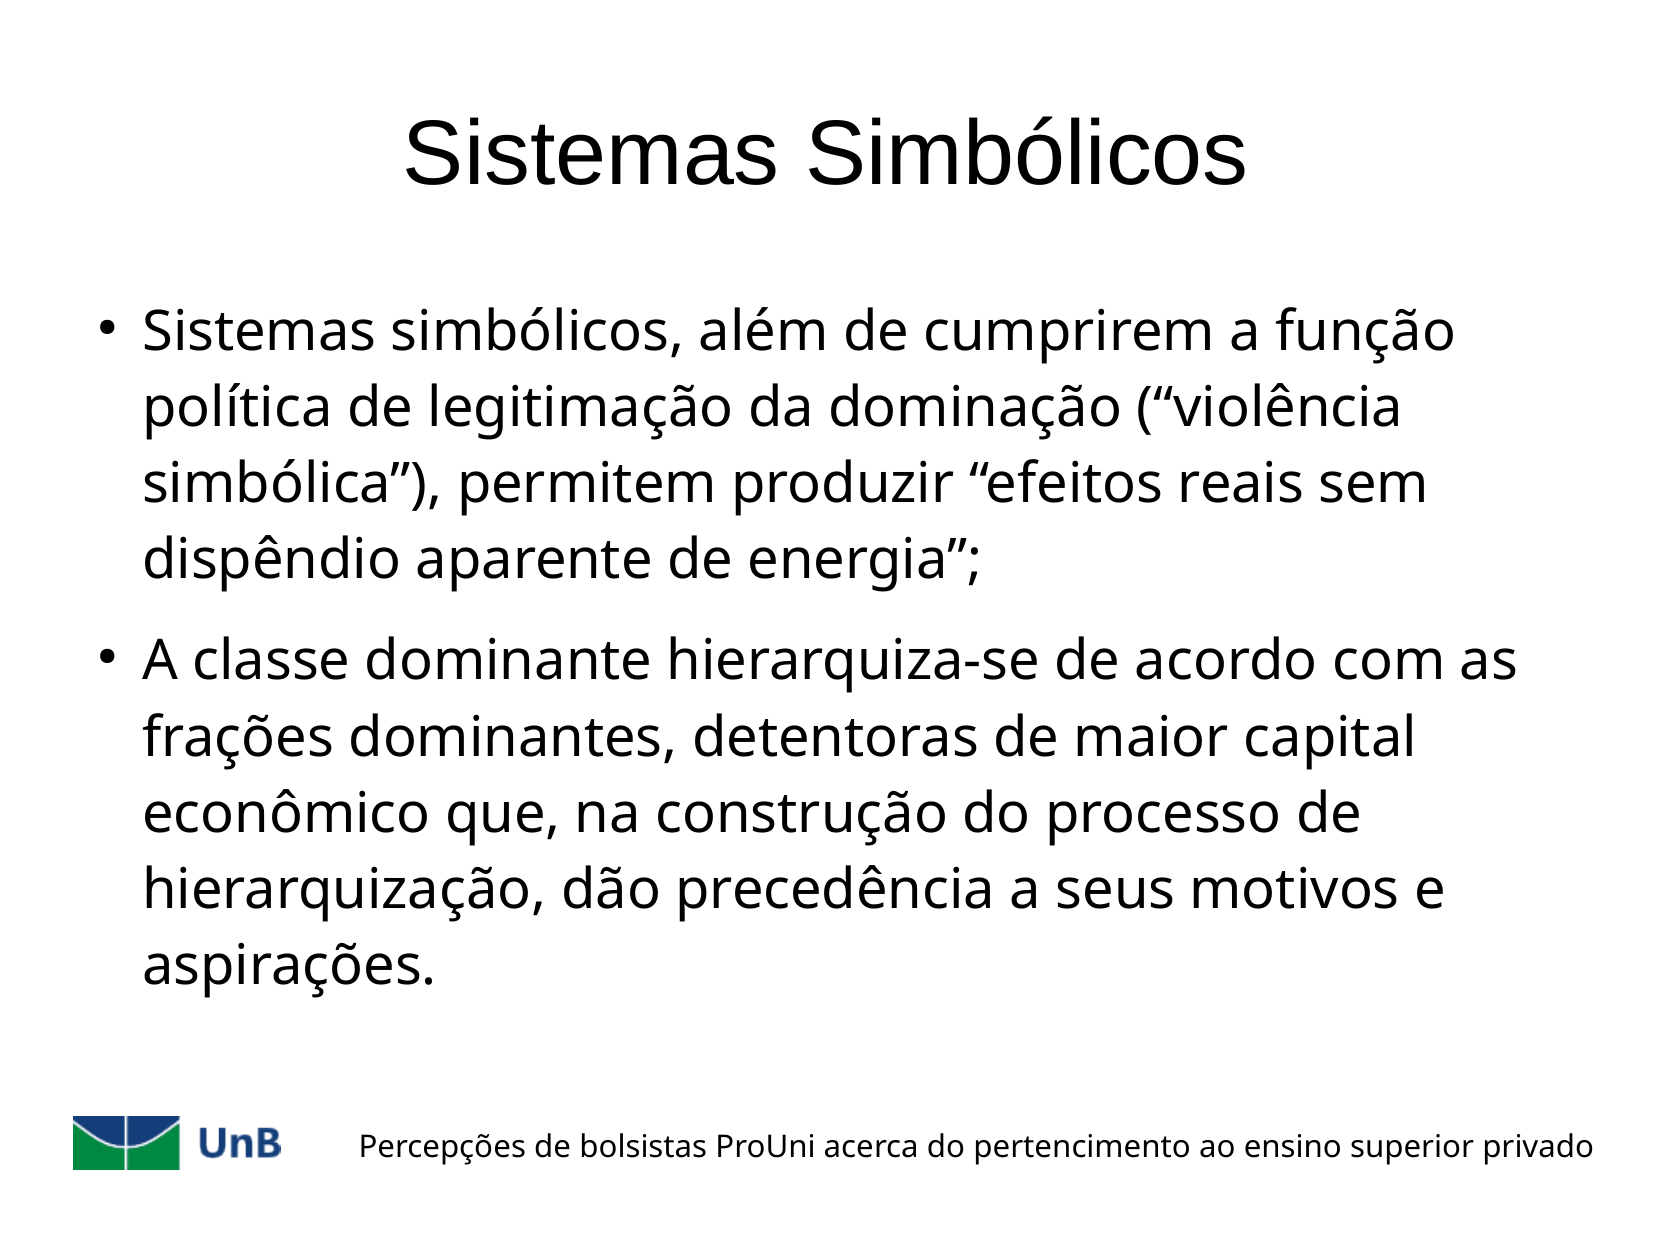

# Sistemas Simbólicos
Sistemas simbólicos, além de cumprirem a função política de legitimação da dominação (“violência simbólica”), permitem produzir “efeitos reais sem dispêndio aparente de energia”;
A classe dominante hierarquiza-se de acordo com as frações dominantes, detentoras de maior capital econômico que, na construção do processo de hierarquização, dão precedência a seus motivos e aspirações.
Percepções de bolsistas ProUni acerca do pertencimento ao ensino superior privado